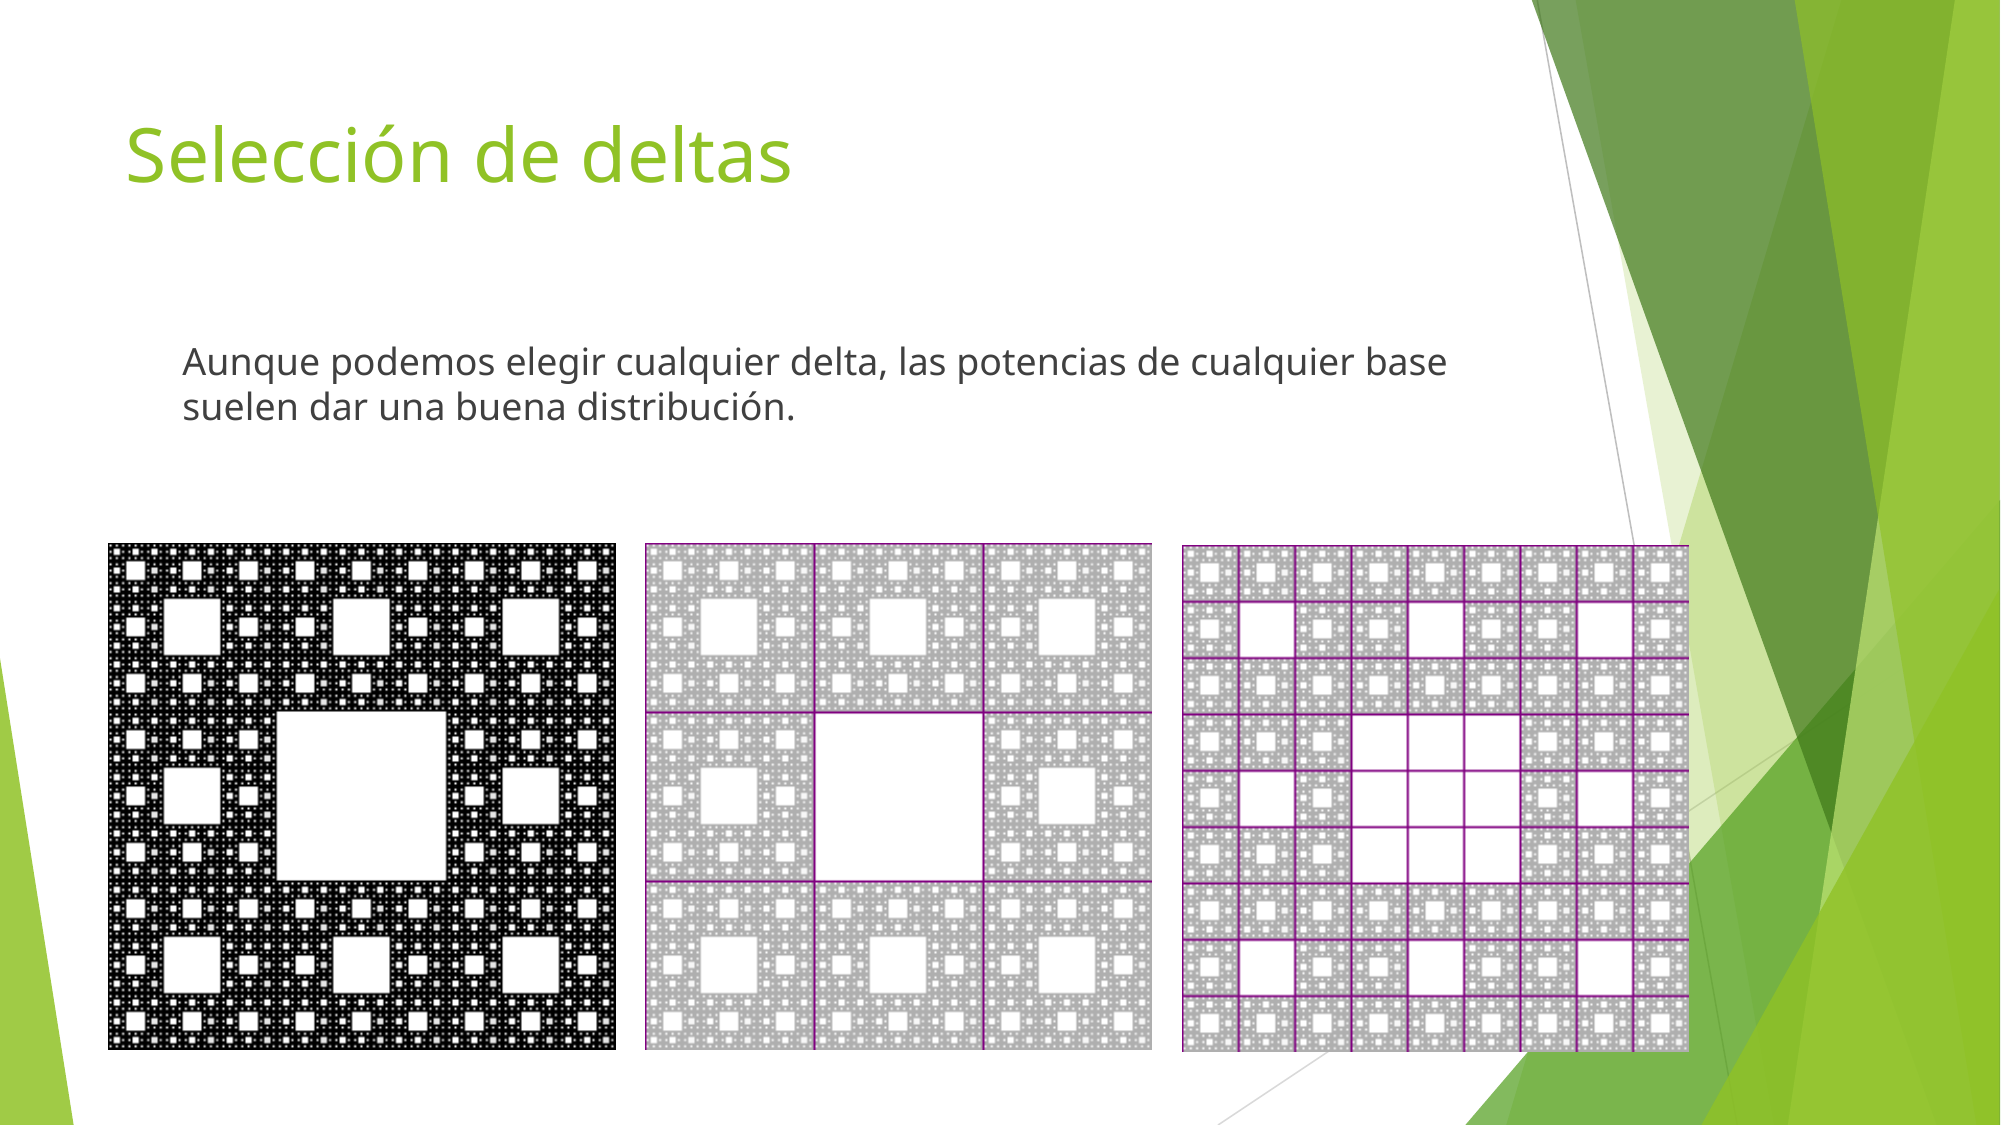

# Selección de deltas
Aunque podemos elegir cualquier delta, las potencias de cualquier base suelen dar una buena distribución.